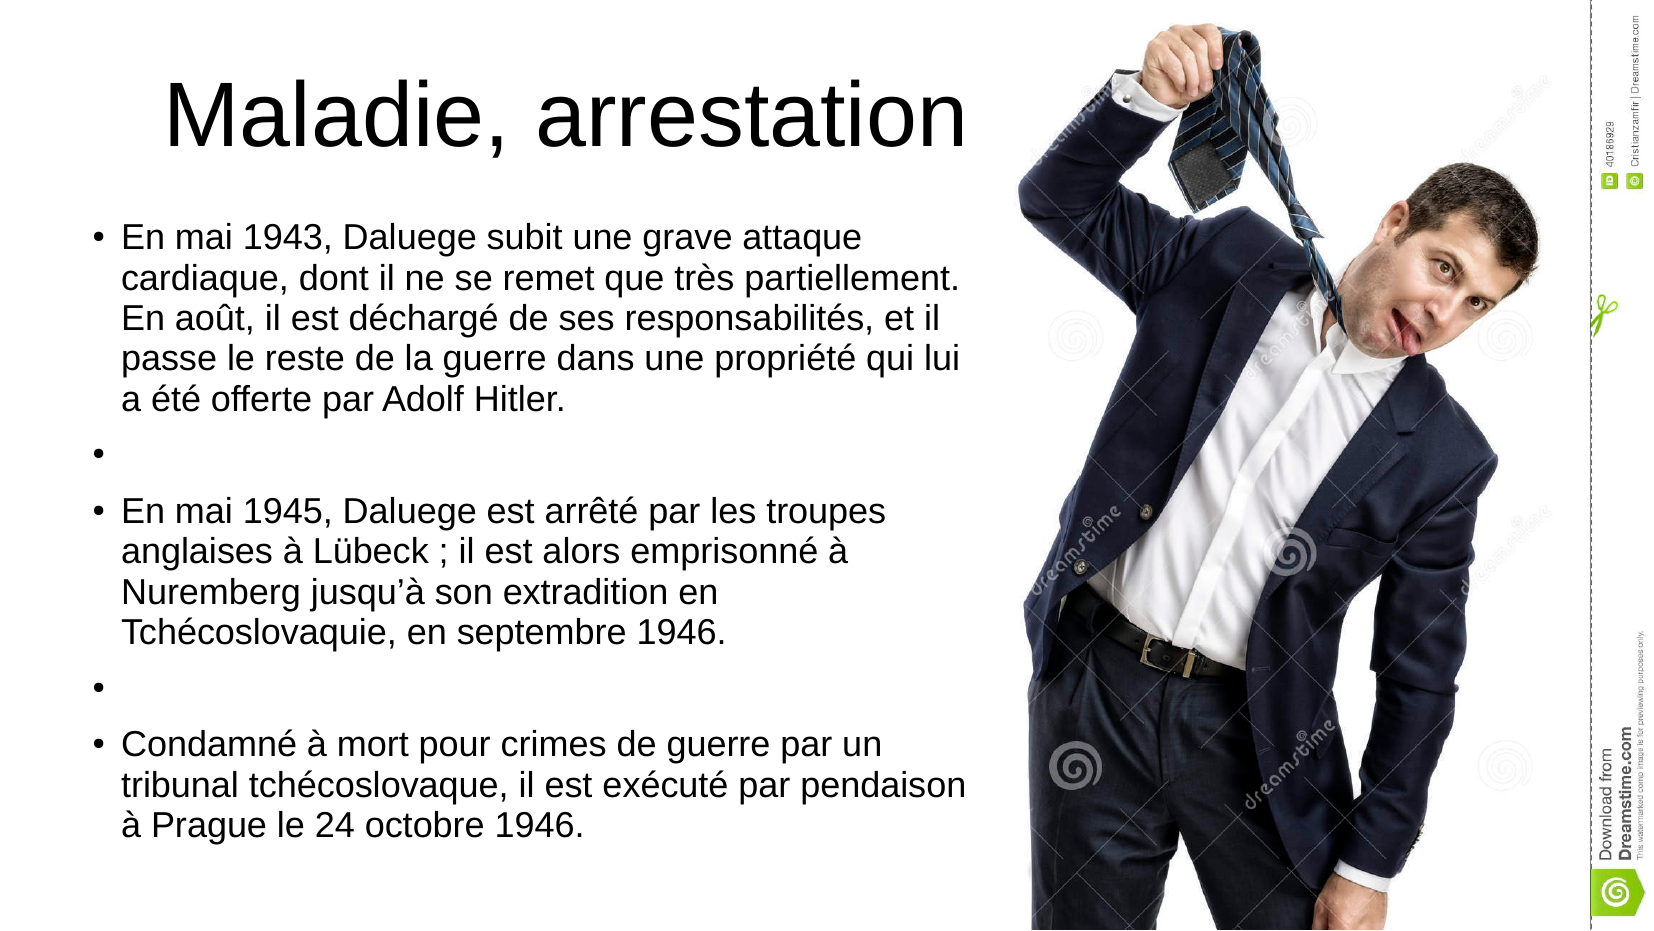

# Maladie, arrestation et exécution
En mai 1943, Daluege subit une grave attaque cardiaque, dont il ne se remet que très partiellement. En août, il est déchargé de ses responsabilités, et il passe le reste de la guerre dans une propriété qui lui a été offerte par Adolf Hitler.
En mai 1945, Daluege est arrêté par les troupes anglaises à Lübeck ; il est alors emprisonné à Nuremberg jusqu’à son extradition en Tchécoslovaquie, en septembre 1946.
Condamné à mort pour crimes de guerre par un tribunal tchécoslovaque, il est exécuté par pendaison à Prague le 24 octobre 1946.